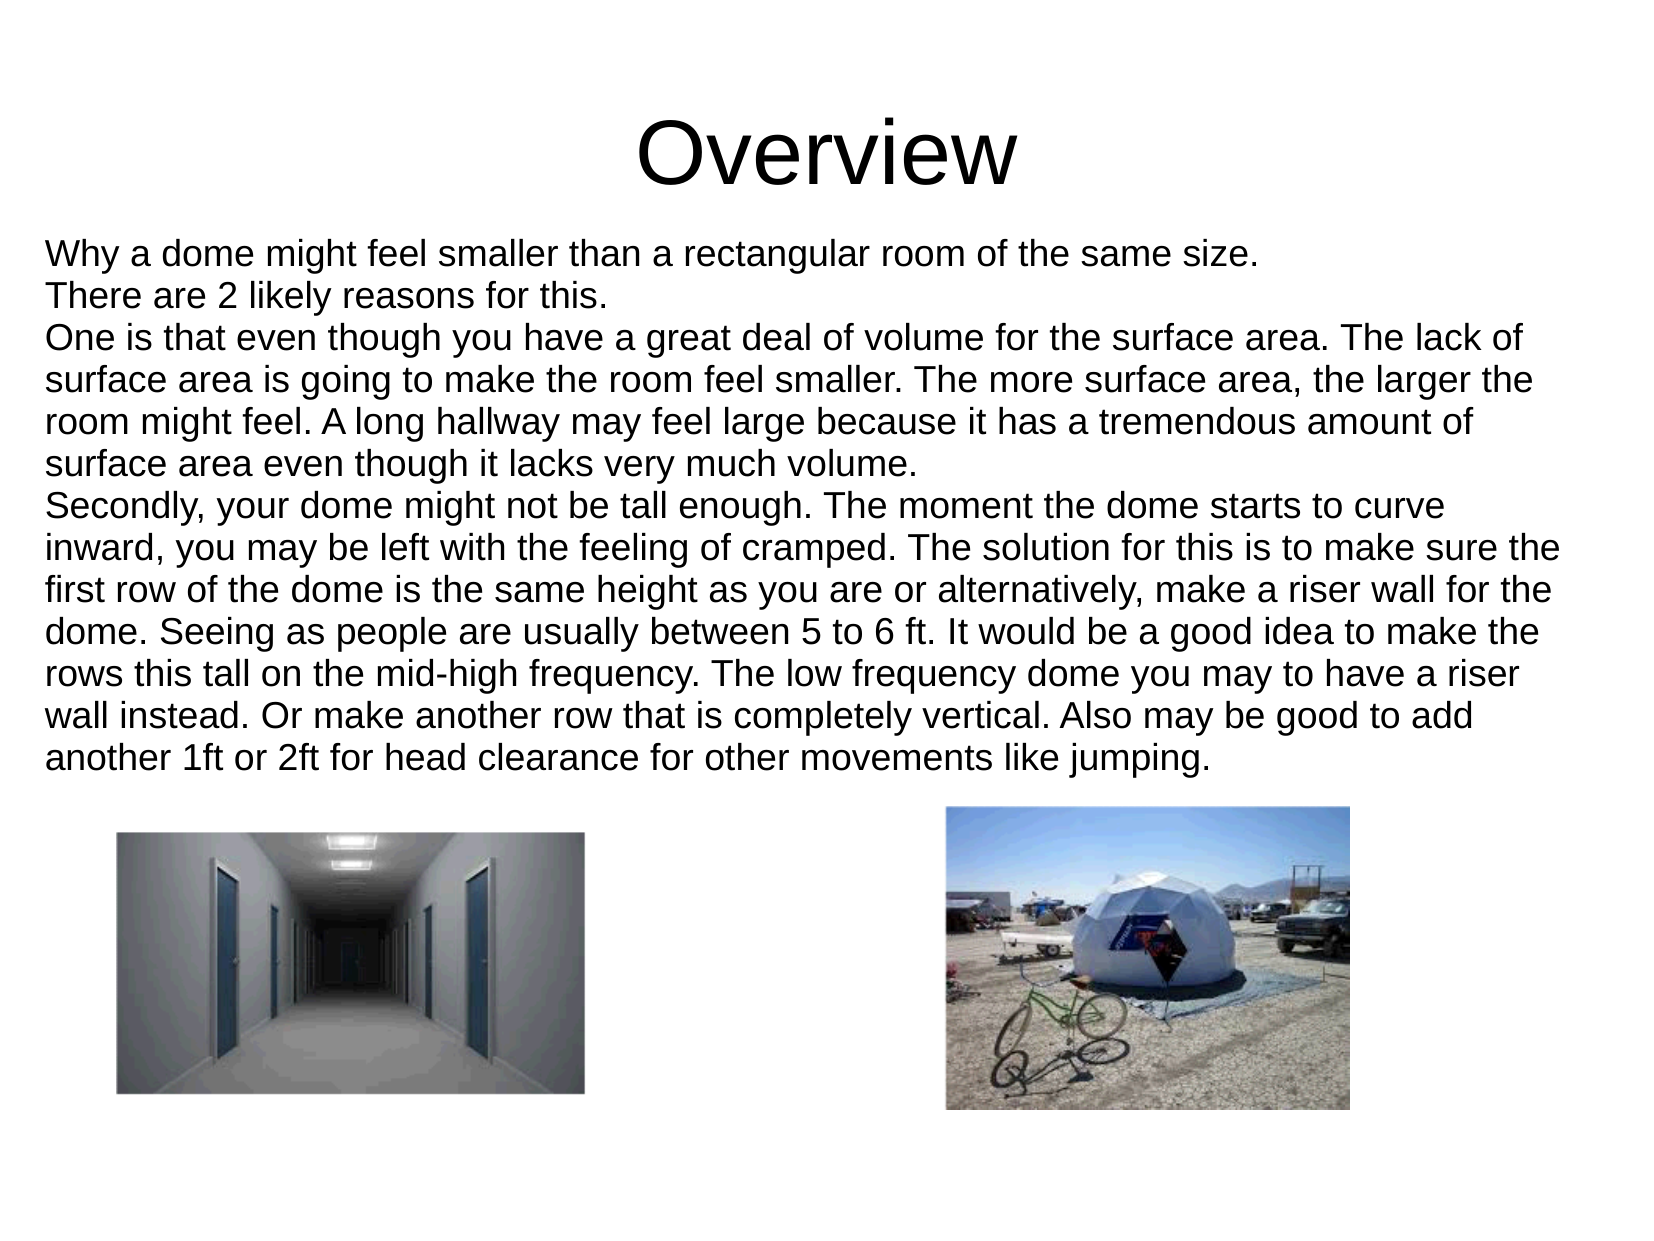

# Overview
Why a dome might feel smaller than a rectangular room of the same size.
There are 2 likely reasons for this.
One is that even though you have a great deal of volume for the surface area. The lack of surface area is going to make the room feel smaller. The more surface area, the larger the room might feel. A long hallway may feel large because it has a tremendous amount of surface area even though it lacks very much volume.
Secondly, your dome might not be tall enough. The moment the dome starts to curve inward, you may be left with the feeling of cramped. The solution for this is to make sure the first row of the dome is the same height as you are or alternatively, make a riser wall for the dome. Seeing as people are usually between 5 to 6 ft. It would be a good idea to make the rows this tall on the mid-high frequency. The low frequency dome you may to have a riser wall instead. Or make another row that is completely vertical. Also may be good to add another 1ft or 2ft for head clearance for other movements like jumping.